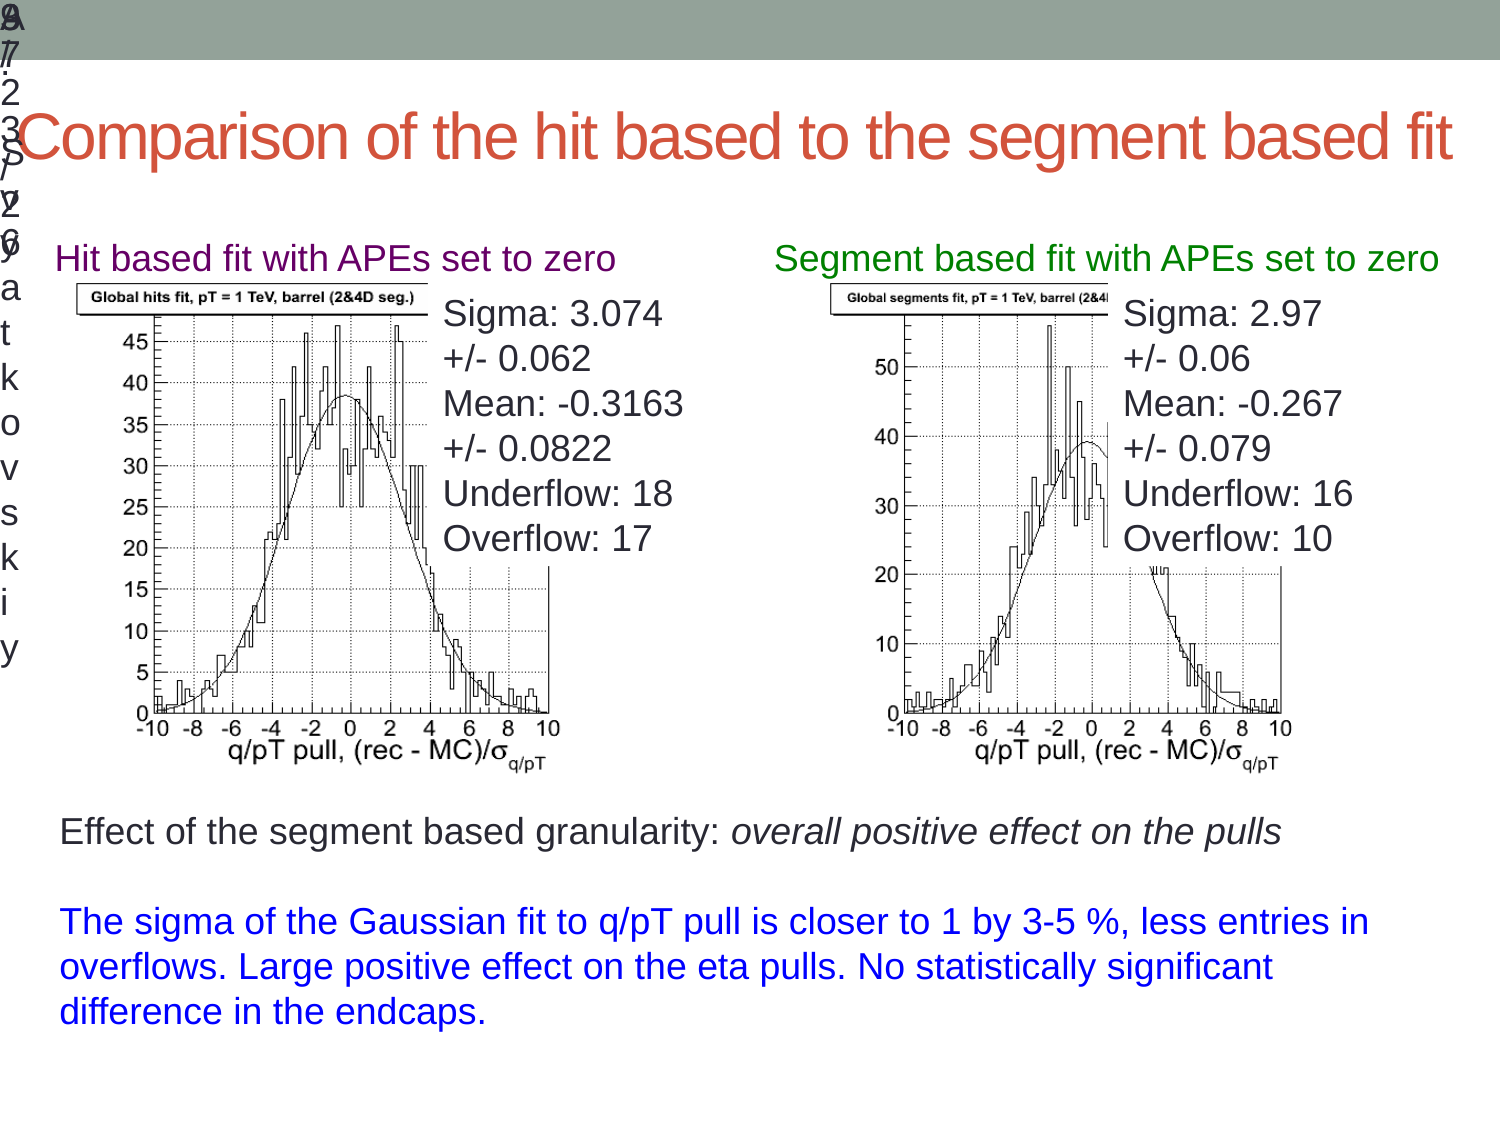

A. Svyatkovskiy
# Comparison of the hit based to the segment based fit
Hit based fit with APEs set to zero
Segment based fit with APEs set to zero
Sigma: 3.074
+/- 0.062
Mean: -0.3163
+/- 0.0822
Underflow: 18
Overflow: 17
Sigma: 2.97
+/- 0.06
Mean: -0.267
+/- 0.079
Underflow: 16
Overflow: 10
Effect of the segment based granularity: overall positive effect on the pulls
The sigma of the Gaussian fit to q/pT pull is closer to 1 by 3-5 %, less entries in overflows. Large positive effect on the eta pulls. No statistically significant difference in the endcaps.